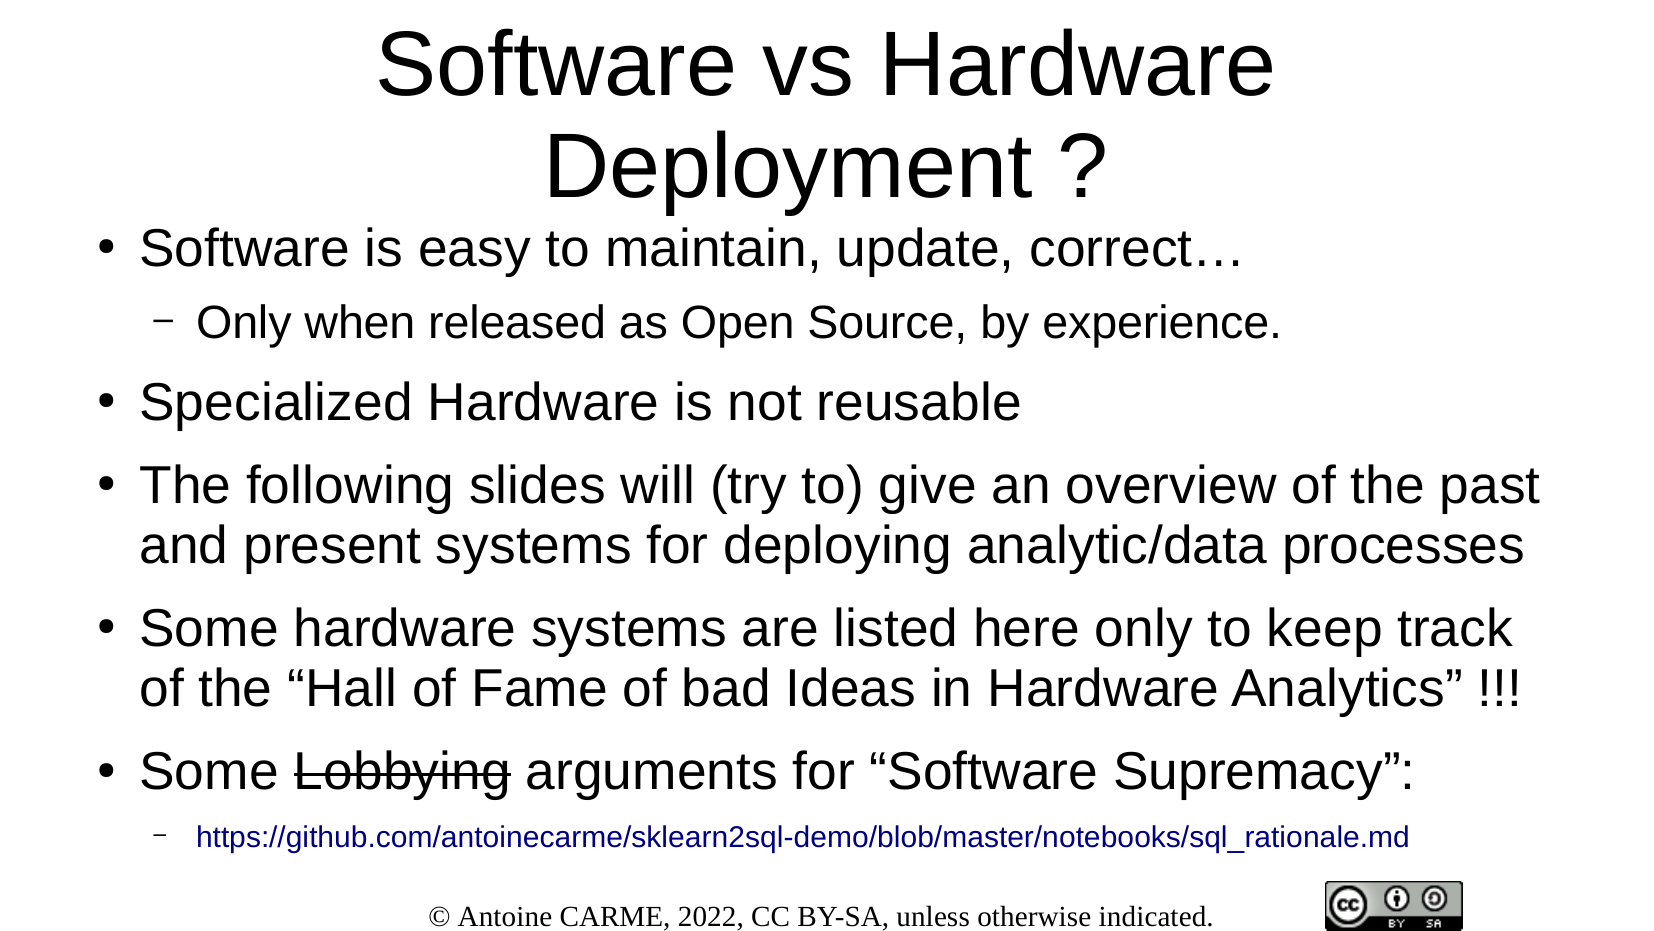

# Software vs Hardware Deployment ?
Software is easy to maintain, update, correct…
Only when released as Open Source, by experience.
Specialized Hardware is not reusable
The following slides will (try to) give an overview of the past and present systems for deploying analytic/data processes
Some hardware systems are listed here only to keep track of the “Hall of Fame of bad Ideas in Hardware Analytics” !!!
Some Lobbying arguments for “Software Supremacy”:
https://github.com/antoinecarme/sklearn2sql-demo/blob/master/notebooks/sql_rationale.md